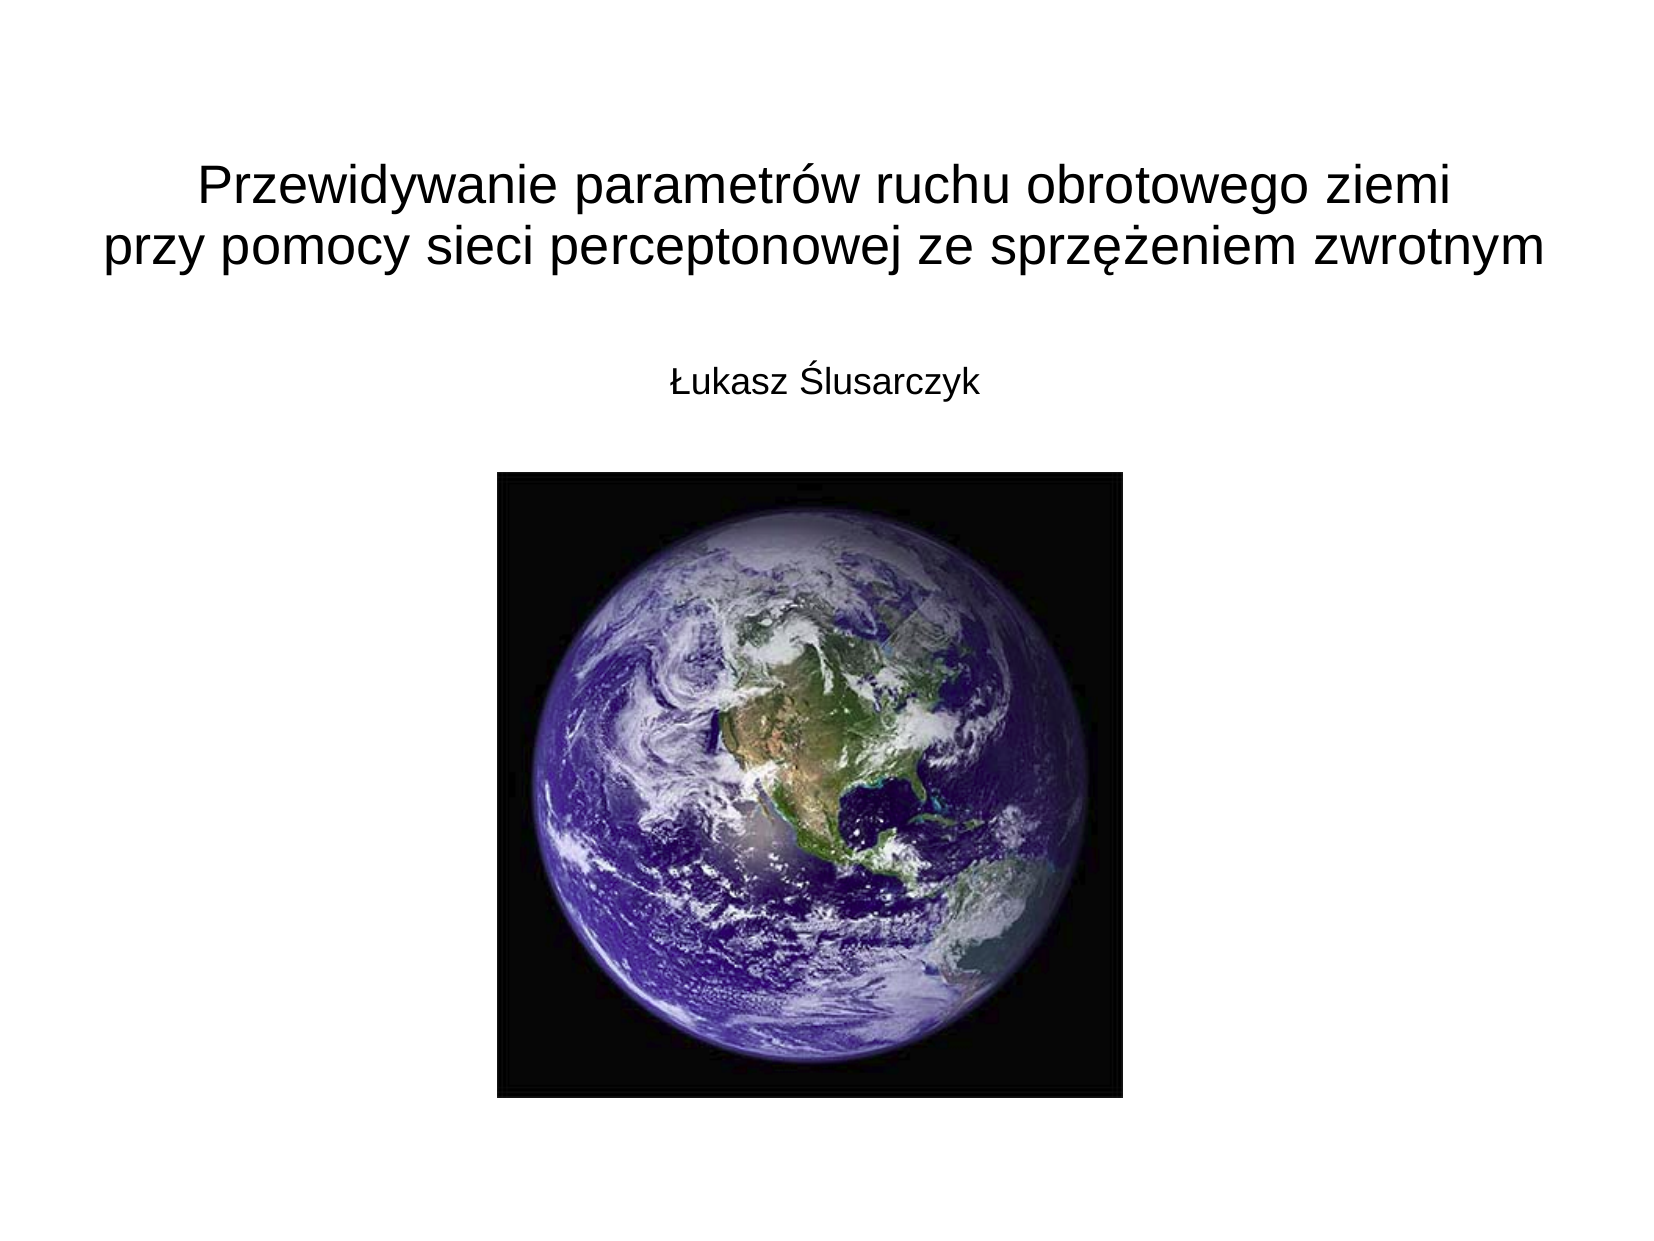

Przewidywanie parametrów ruchu obrotowego ziemi
przy pomocy sieci perceptonowej ze sprzężeniem zwrotnym
Łukasz Ślusarczyk